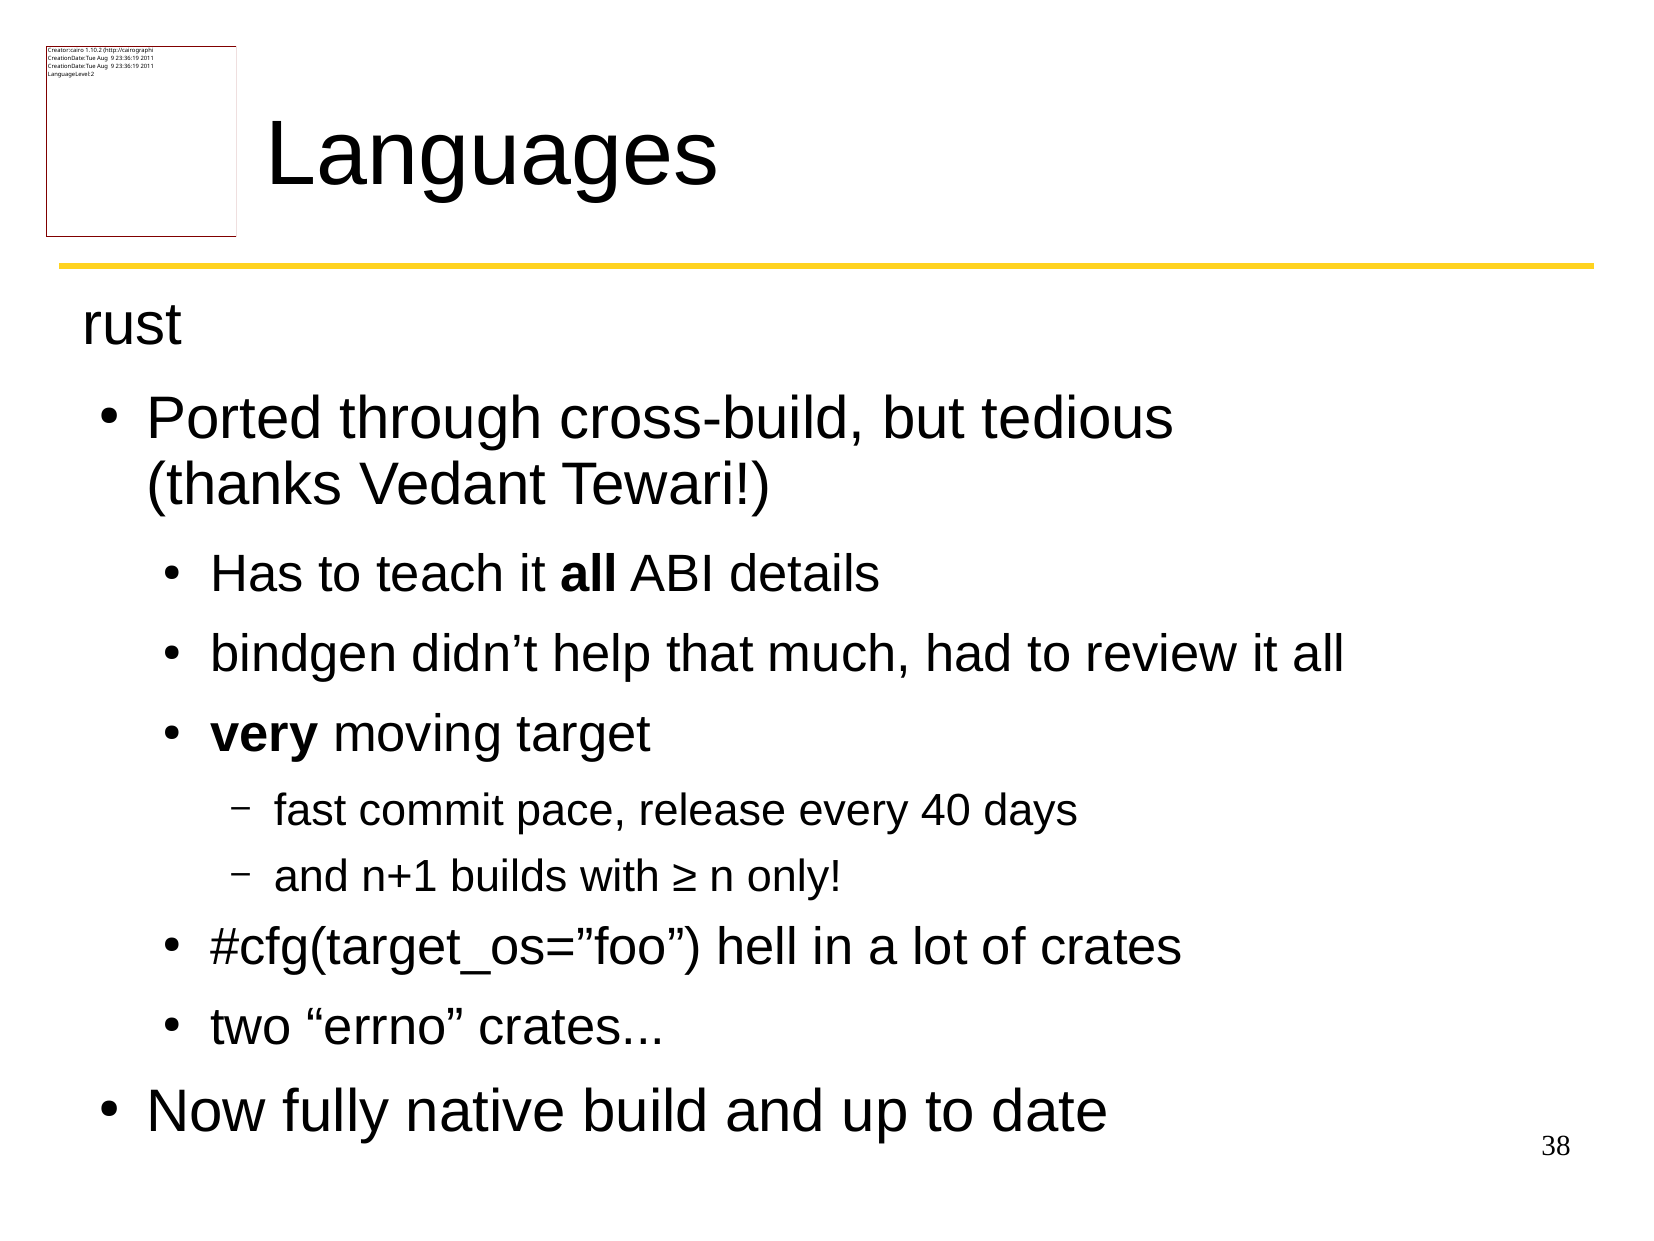

# Languages
rust
Ported through cross-build, but tedious
(thanks Vedant Tewari!)
Has to teach it all ABI details
bindgen didn’t help that much, had to review it all
very moving target
fast commit pace, release every 40 days
and n+1 builds with ≥ n only!
#cfg(target_os=”foo”) hell in a lot of crates
two “errno” crates...
Now fully native build and up to date
38